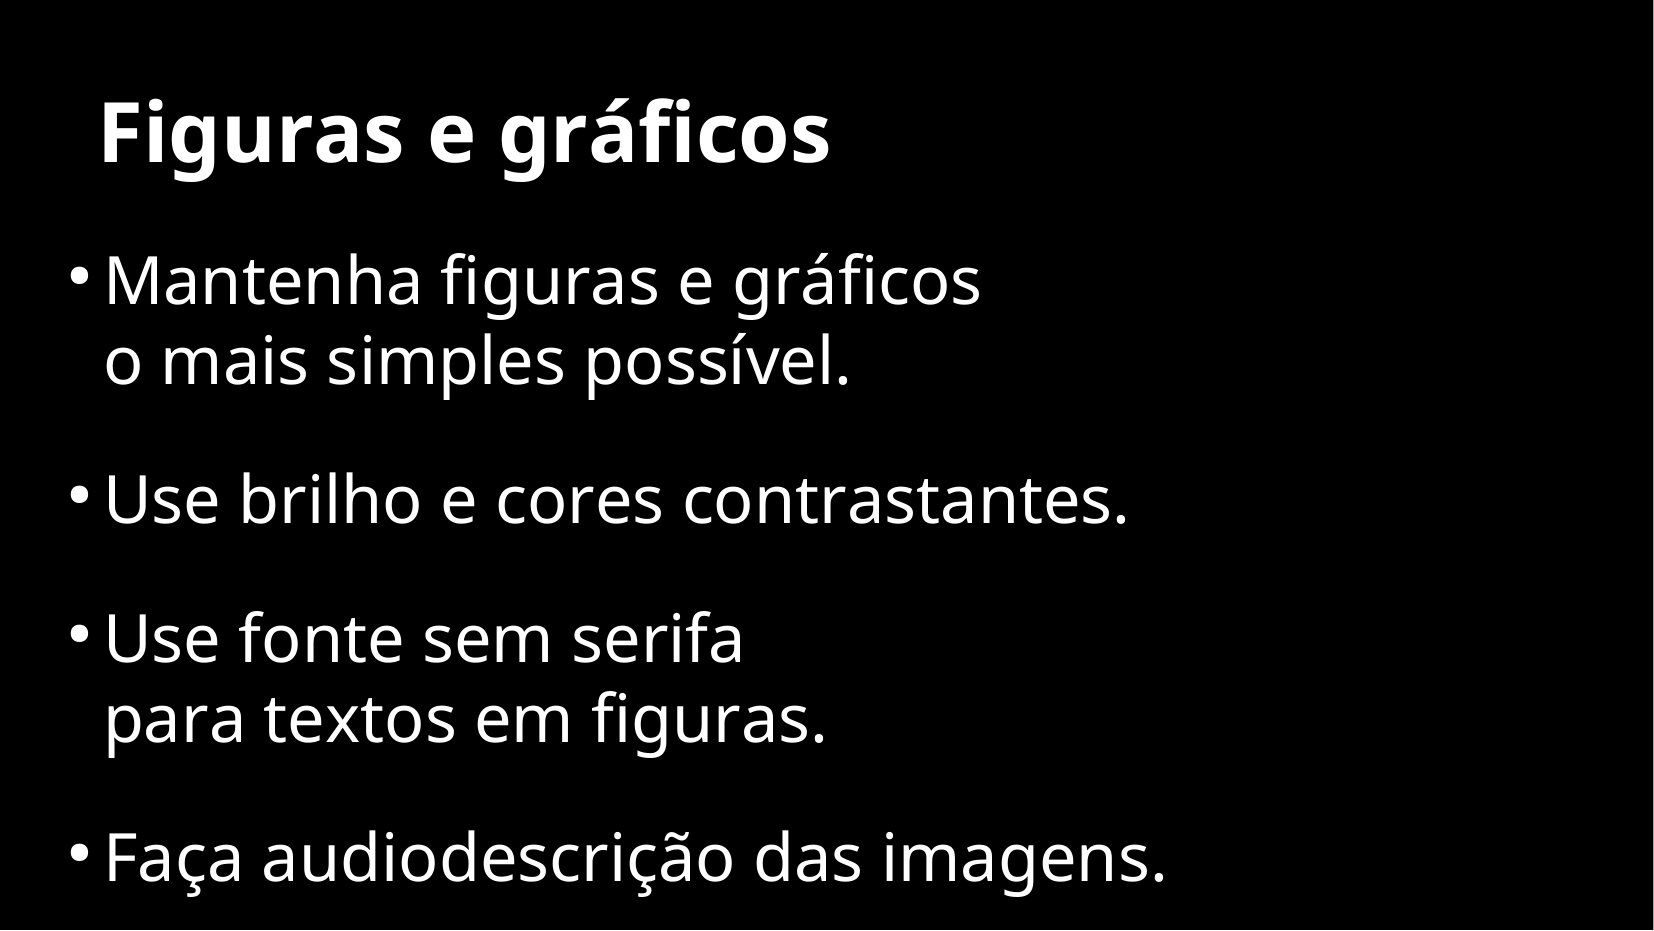

Figuras e gráficos
Mantenha figuras e gráficos
o mais simples possível.
Use brilho e cores contrastantes.
Use fonte sem serifa
para textos em figuras.
Faça audiodescrição das imagens.